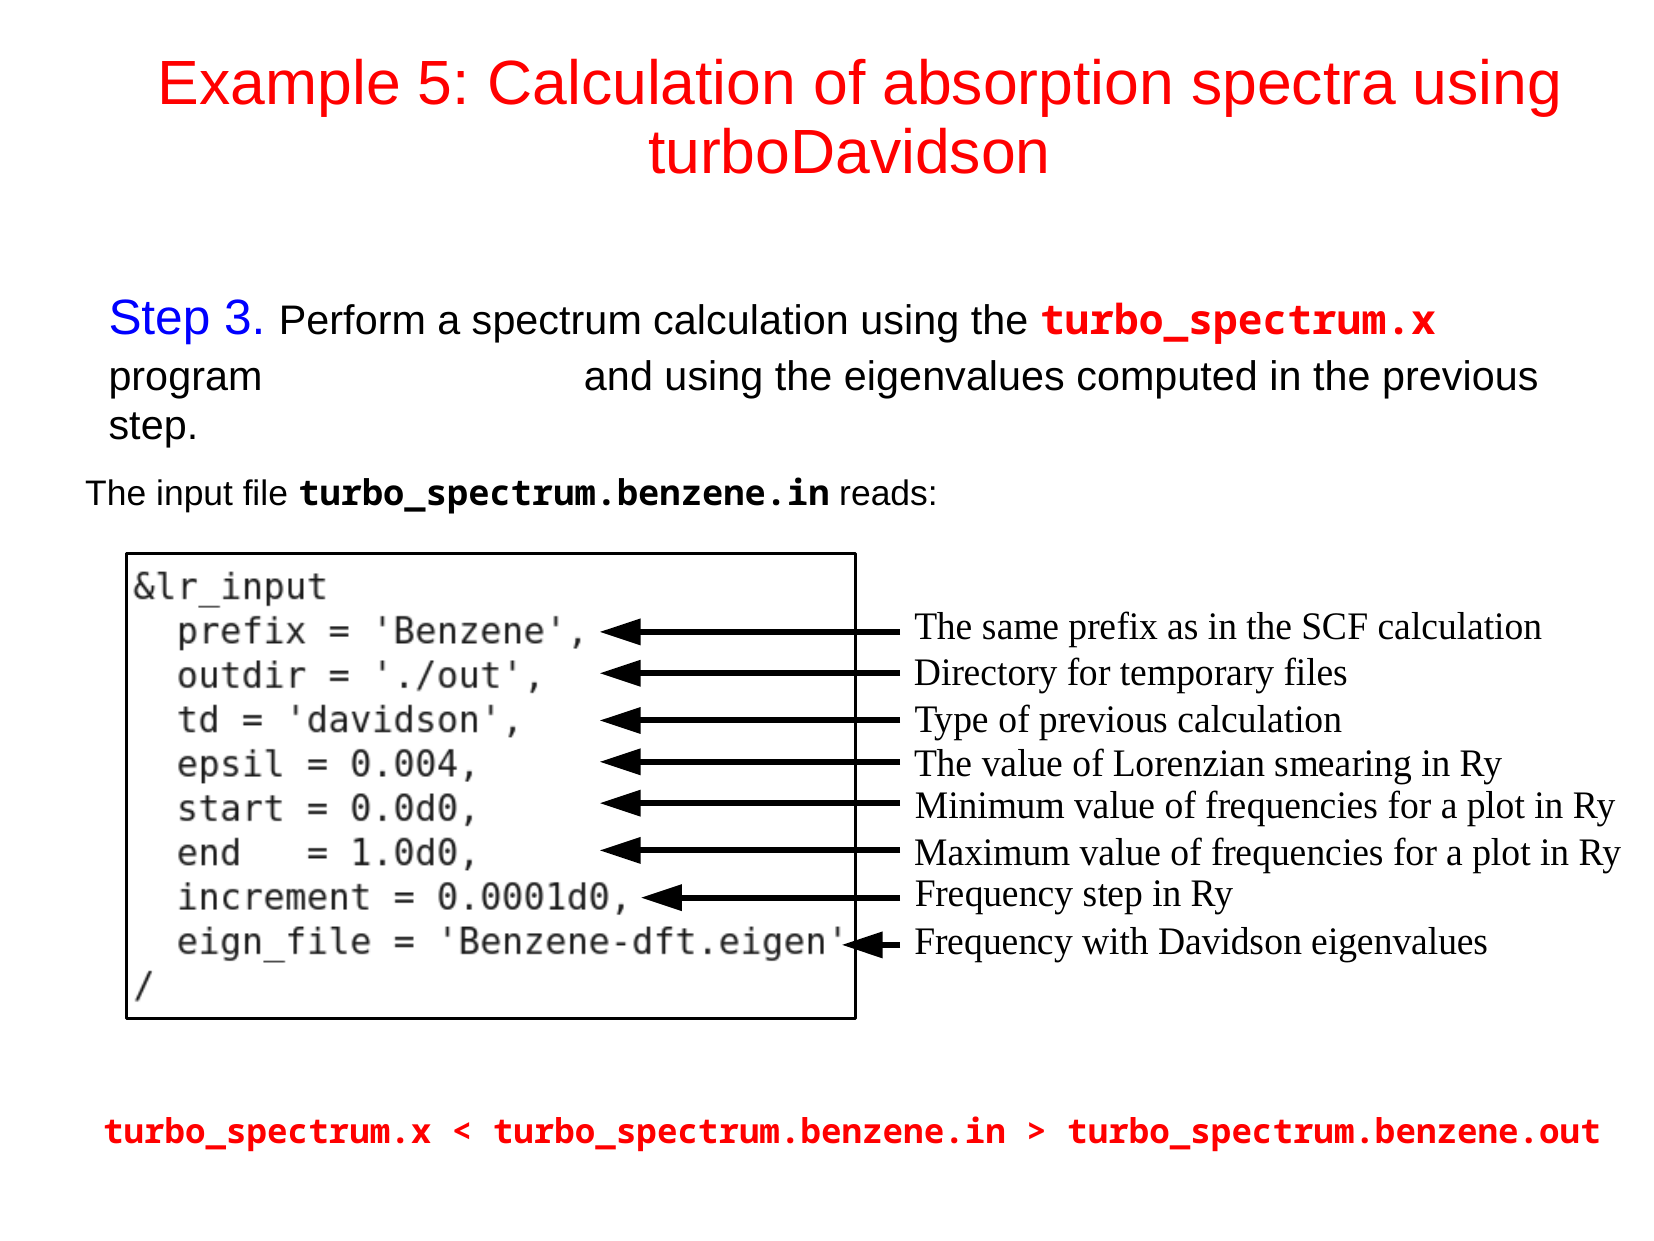

Example 5: Calculation of absorption spectra using turboDavidson
# Step 3. Perform a spectrum calculation using the turbo_spectrum.x program and using the eigenvalues computed in the previous step.
The input file turbo_spectrum.benzene.in reads:
turbo_spectrum.x < turbo_spectrum.benzene.in > turbo_spectrum.benzene.out